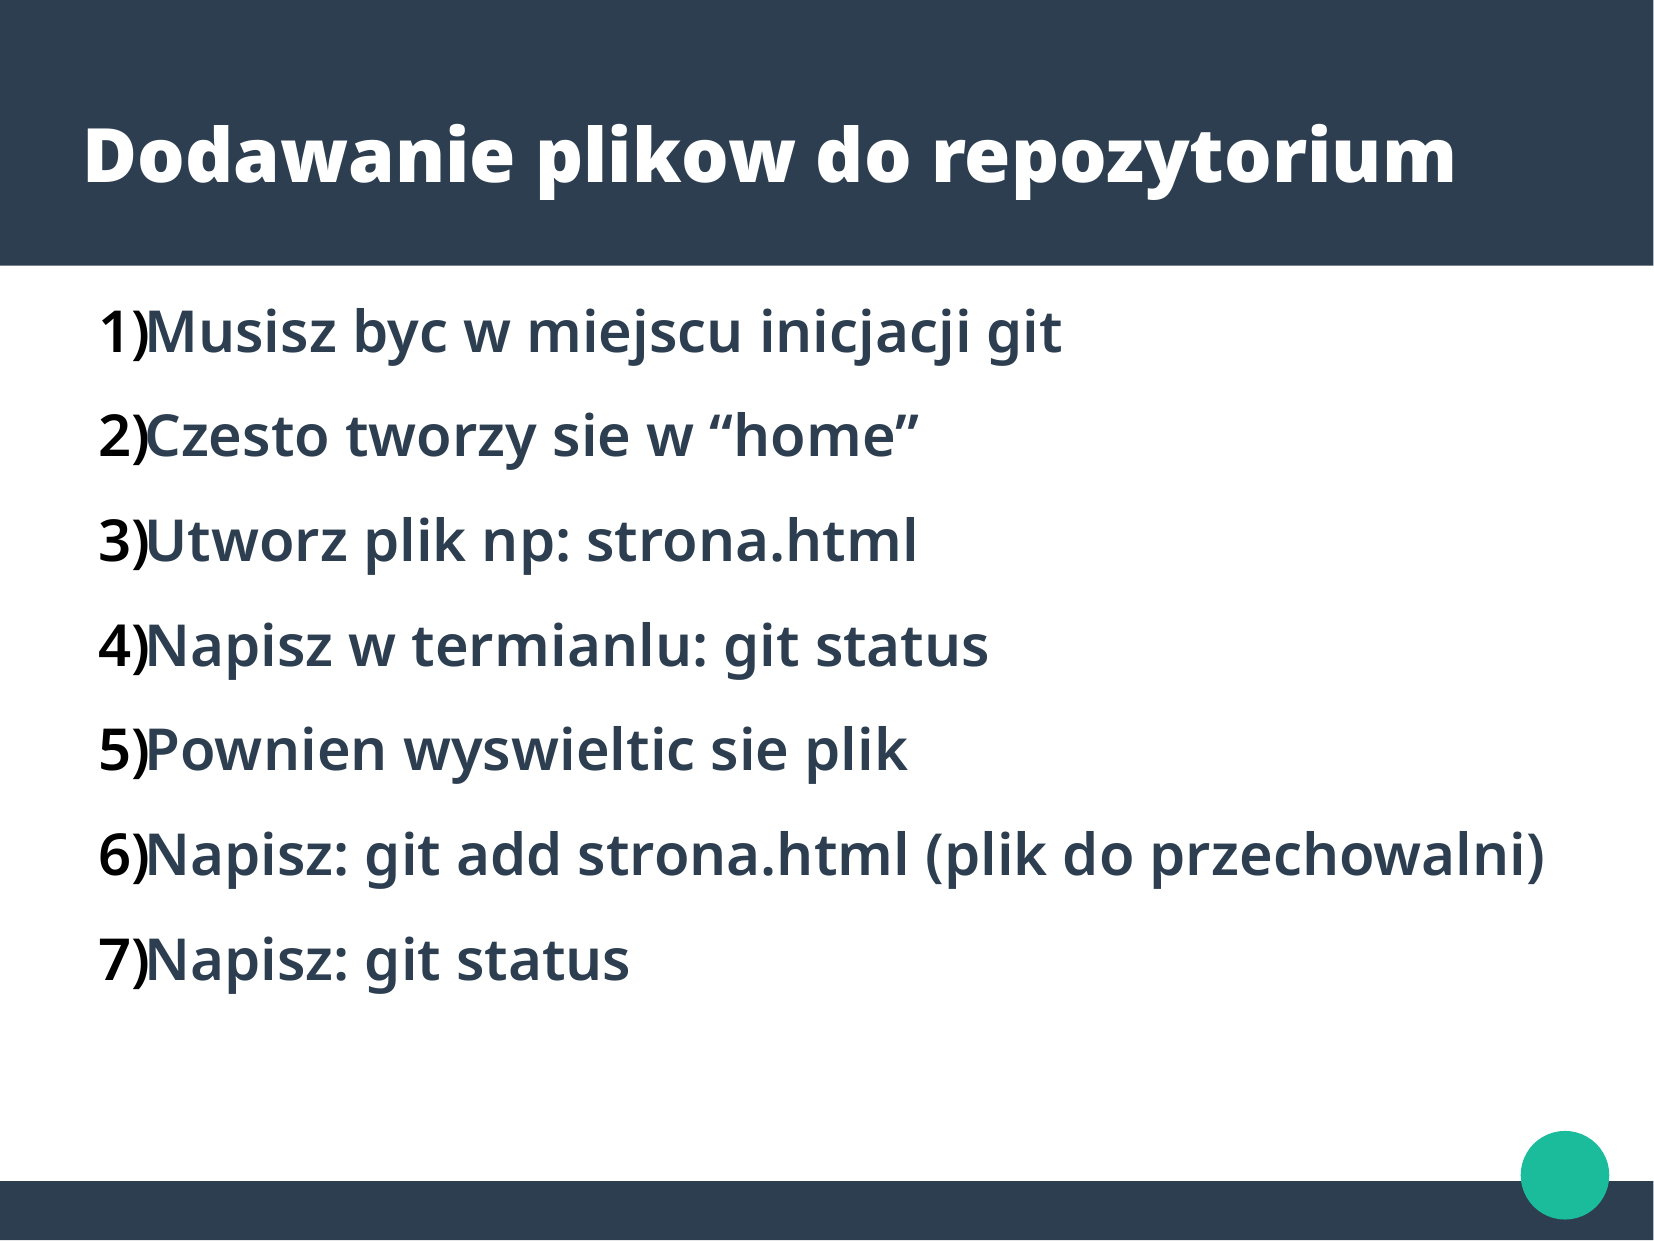

# Dodawanie plikow do repozytorium
Musisz byc w miejscu inicjacji git
Czesto tworzy sie w “home”
Utworz plik np: strona.html
Napisz w termianlu: git status
Pownien wyswieltic sie plik
Napisz: git add strona.html (plik do przechowalni)
Napisz: git status